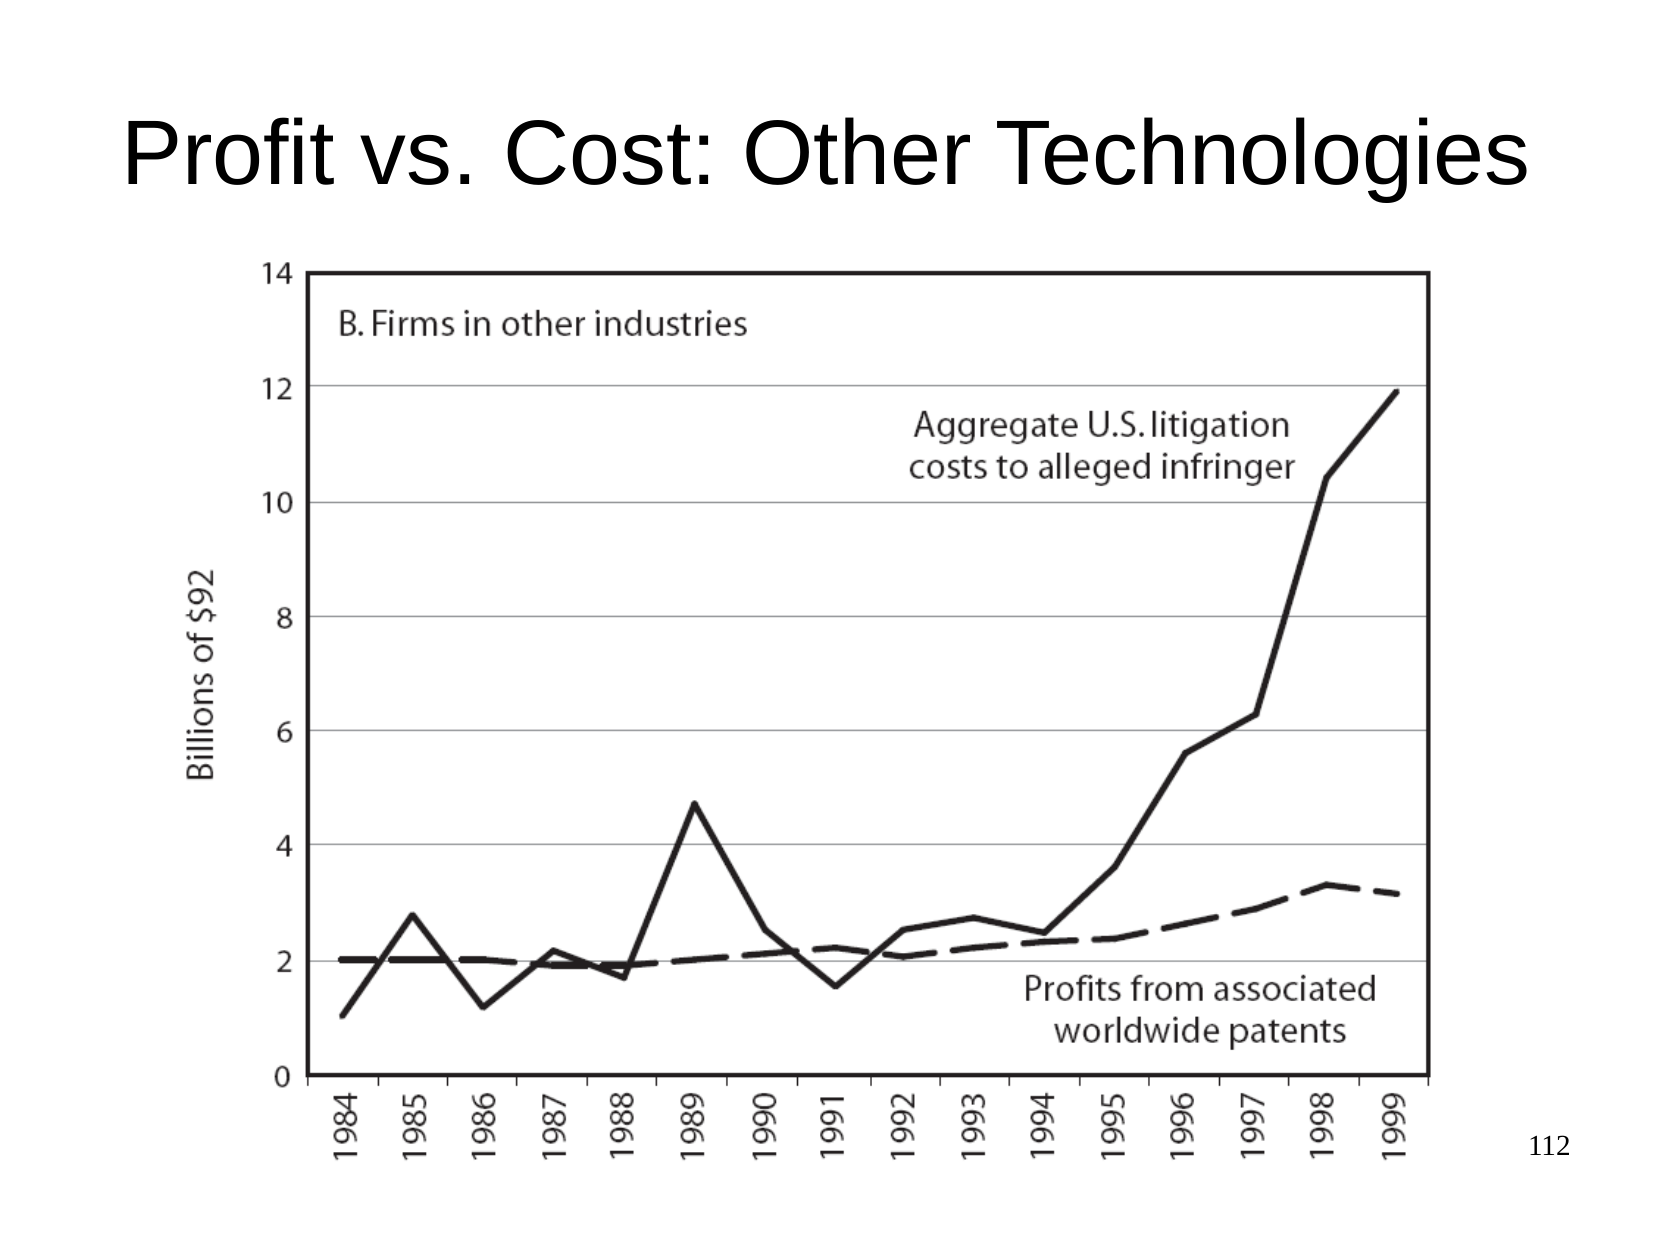

# Profit vs. Cost: Other Technologies
112